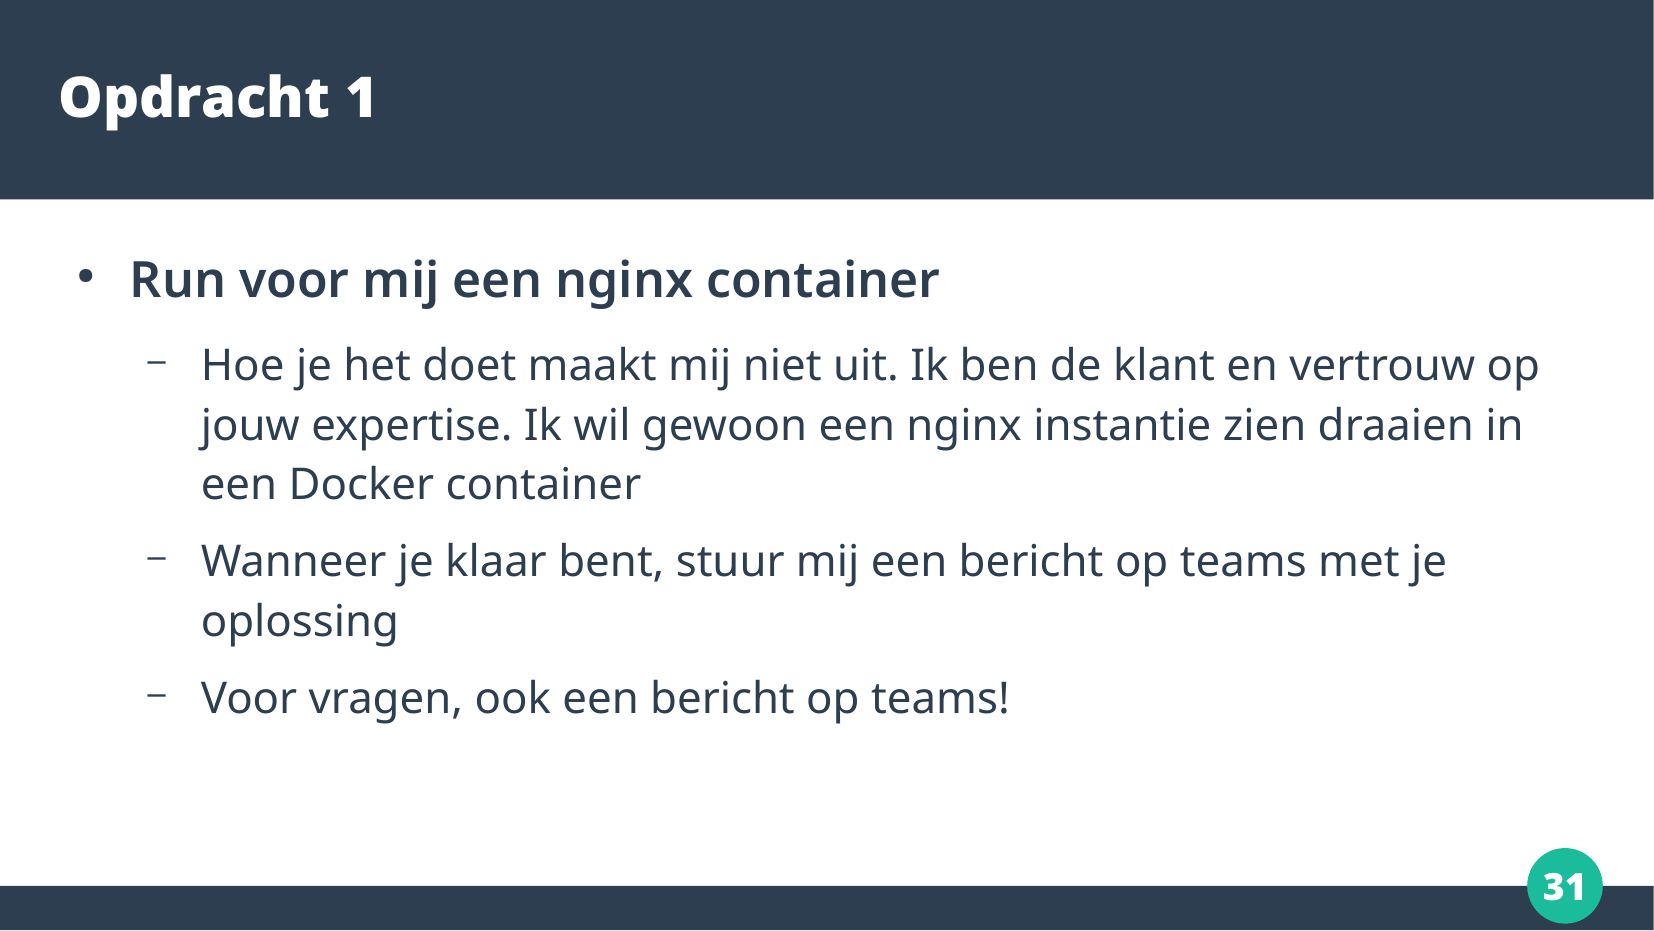

# Opdracht 1
Run voor mij een nginx container
Hoe je het doet maakt mij niet uit. Ik ben de klant en vertrouw op jouw expertise. Ik wil gewoon een nginx instantie zien draaien in een Docker container
Wanneer je klaar bent, stuur mij een bericht op teams met je oplossing
Voor vragen, ook een bericht op teams!